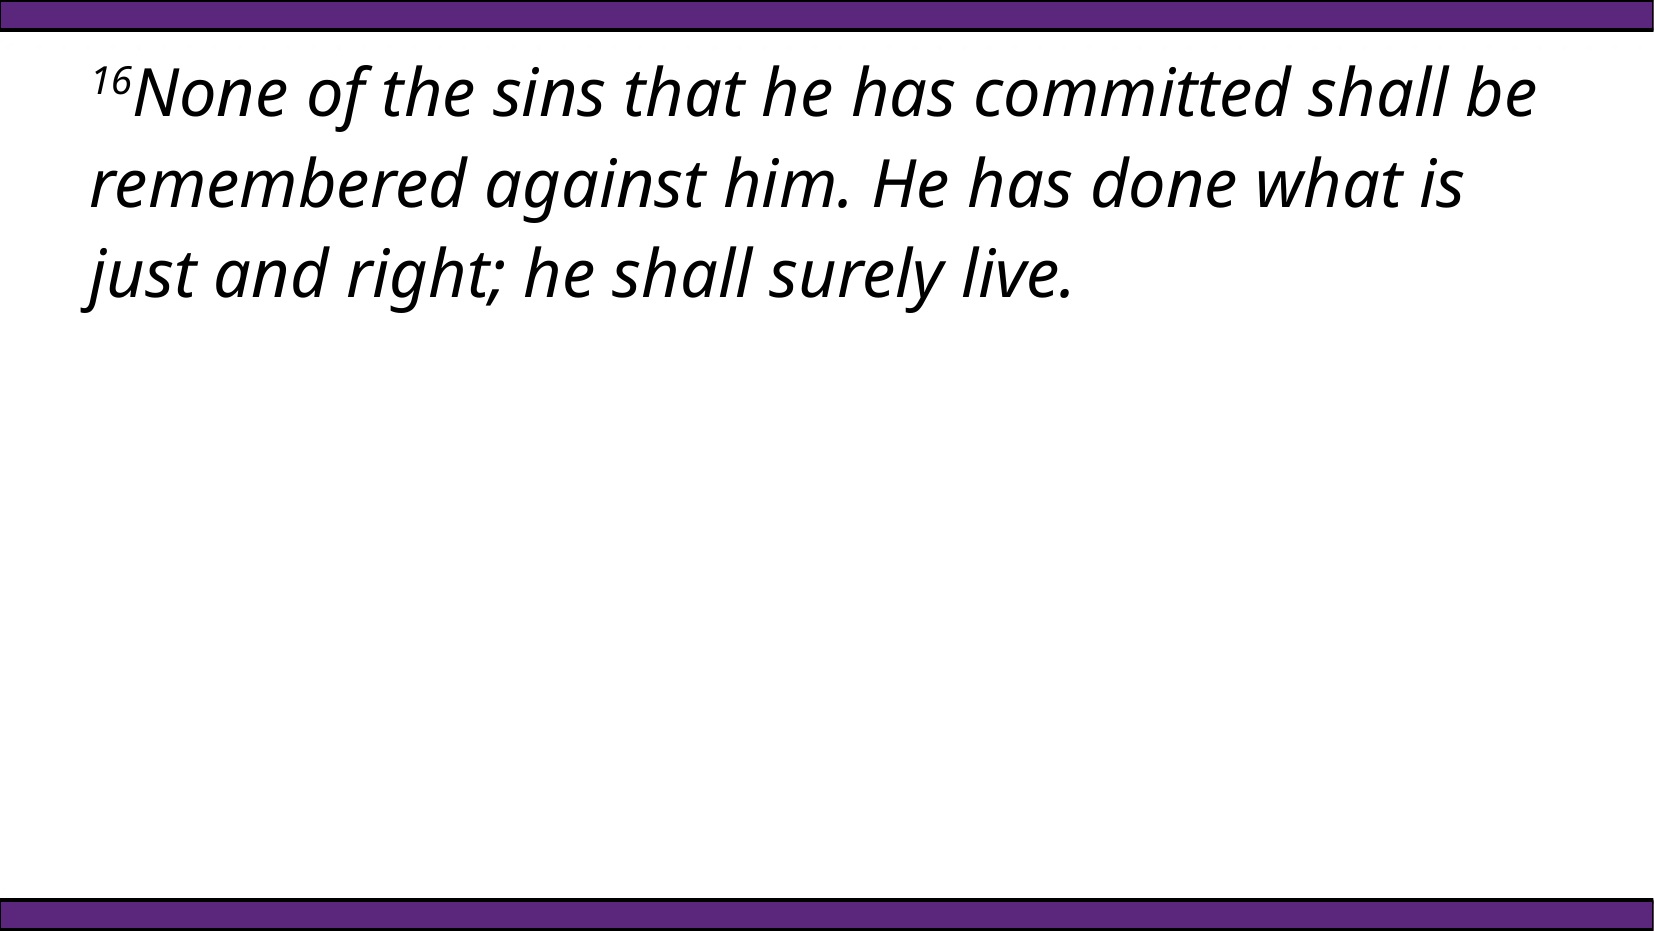

16None of the sins that he has committed shall be remembered against him. He has done what is just and right; he shall surely live.